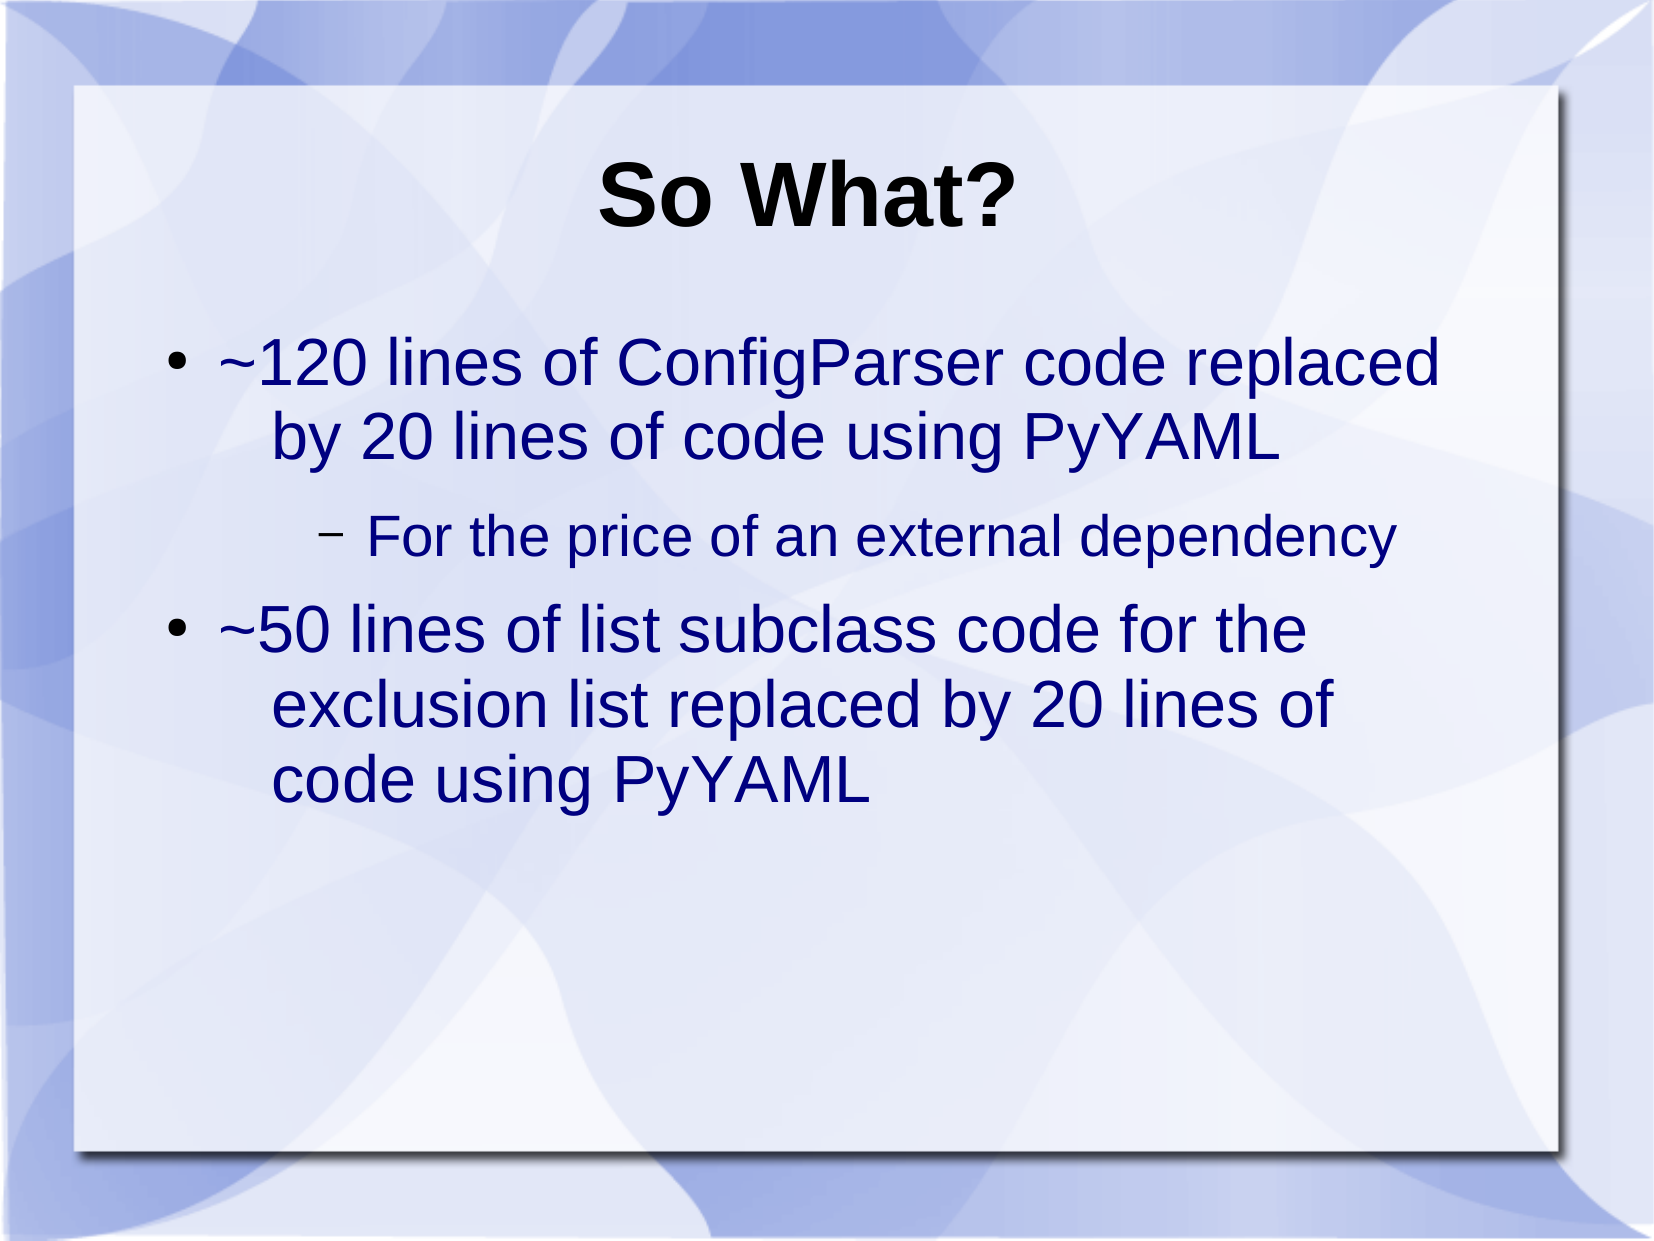

# So What?
~120 lines of ConfigParser code replaced by 20 lines of code using PyYAML
For the price of an external dependency
~50 lines of list subclass code for the exclusion list replaced by 20 lines of code using PyYAML